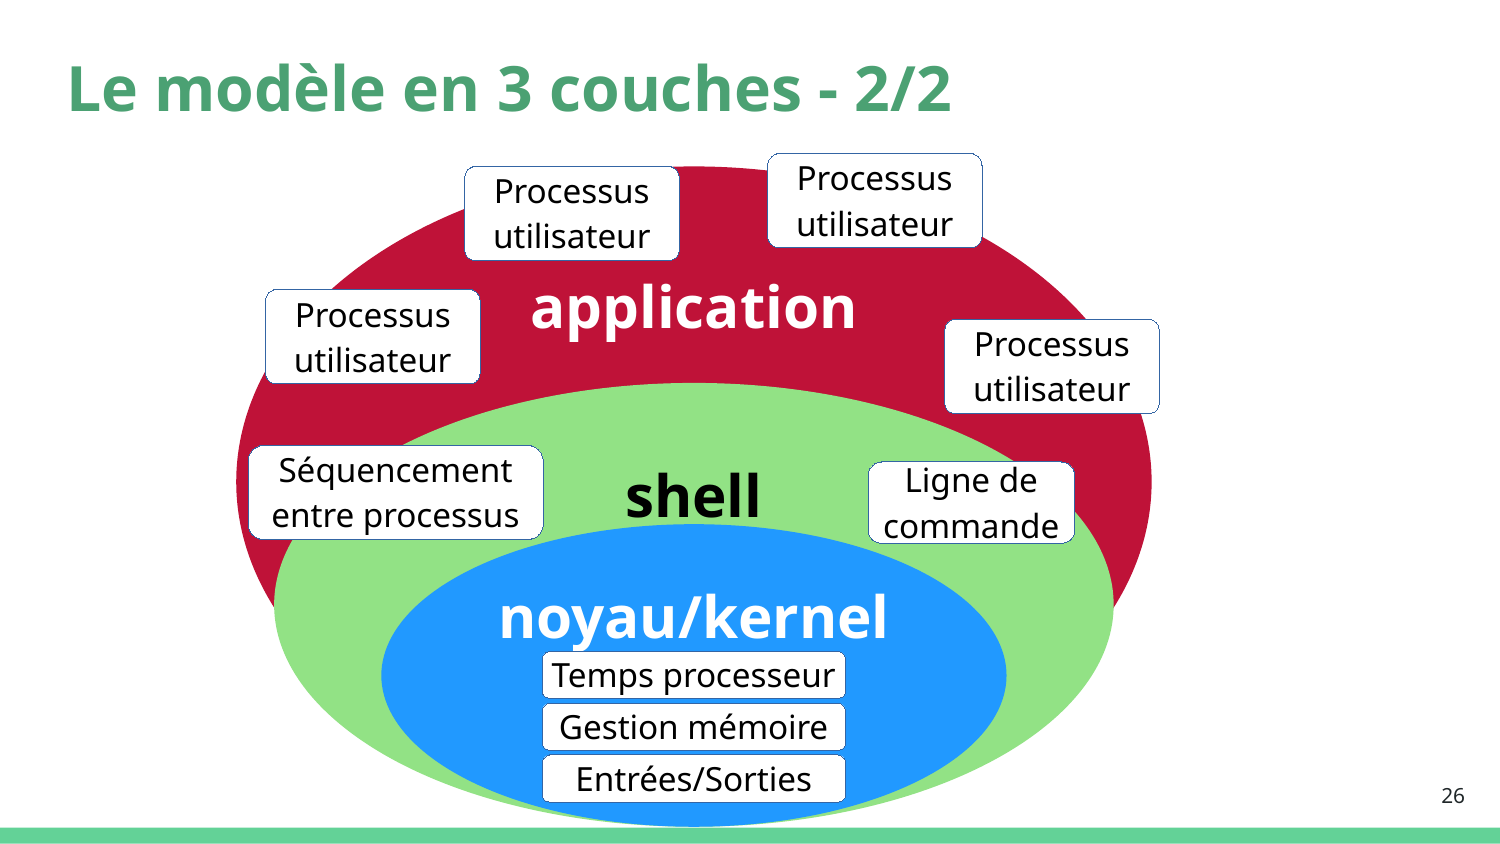

# Le modèle en 3 couches - 2/2
Processus
utilisateur
application
Processus
utilisateur
Processus
utilisateur
Processus
utilisateur
shell
Séquencement
entre processus
Ligne de
commande
noyau/kernel
Temps processeur
Gestion mémoire
Entrées/Sorties